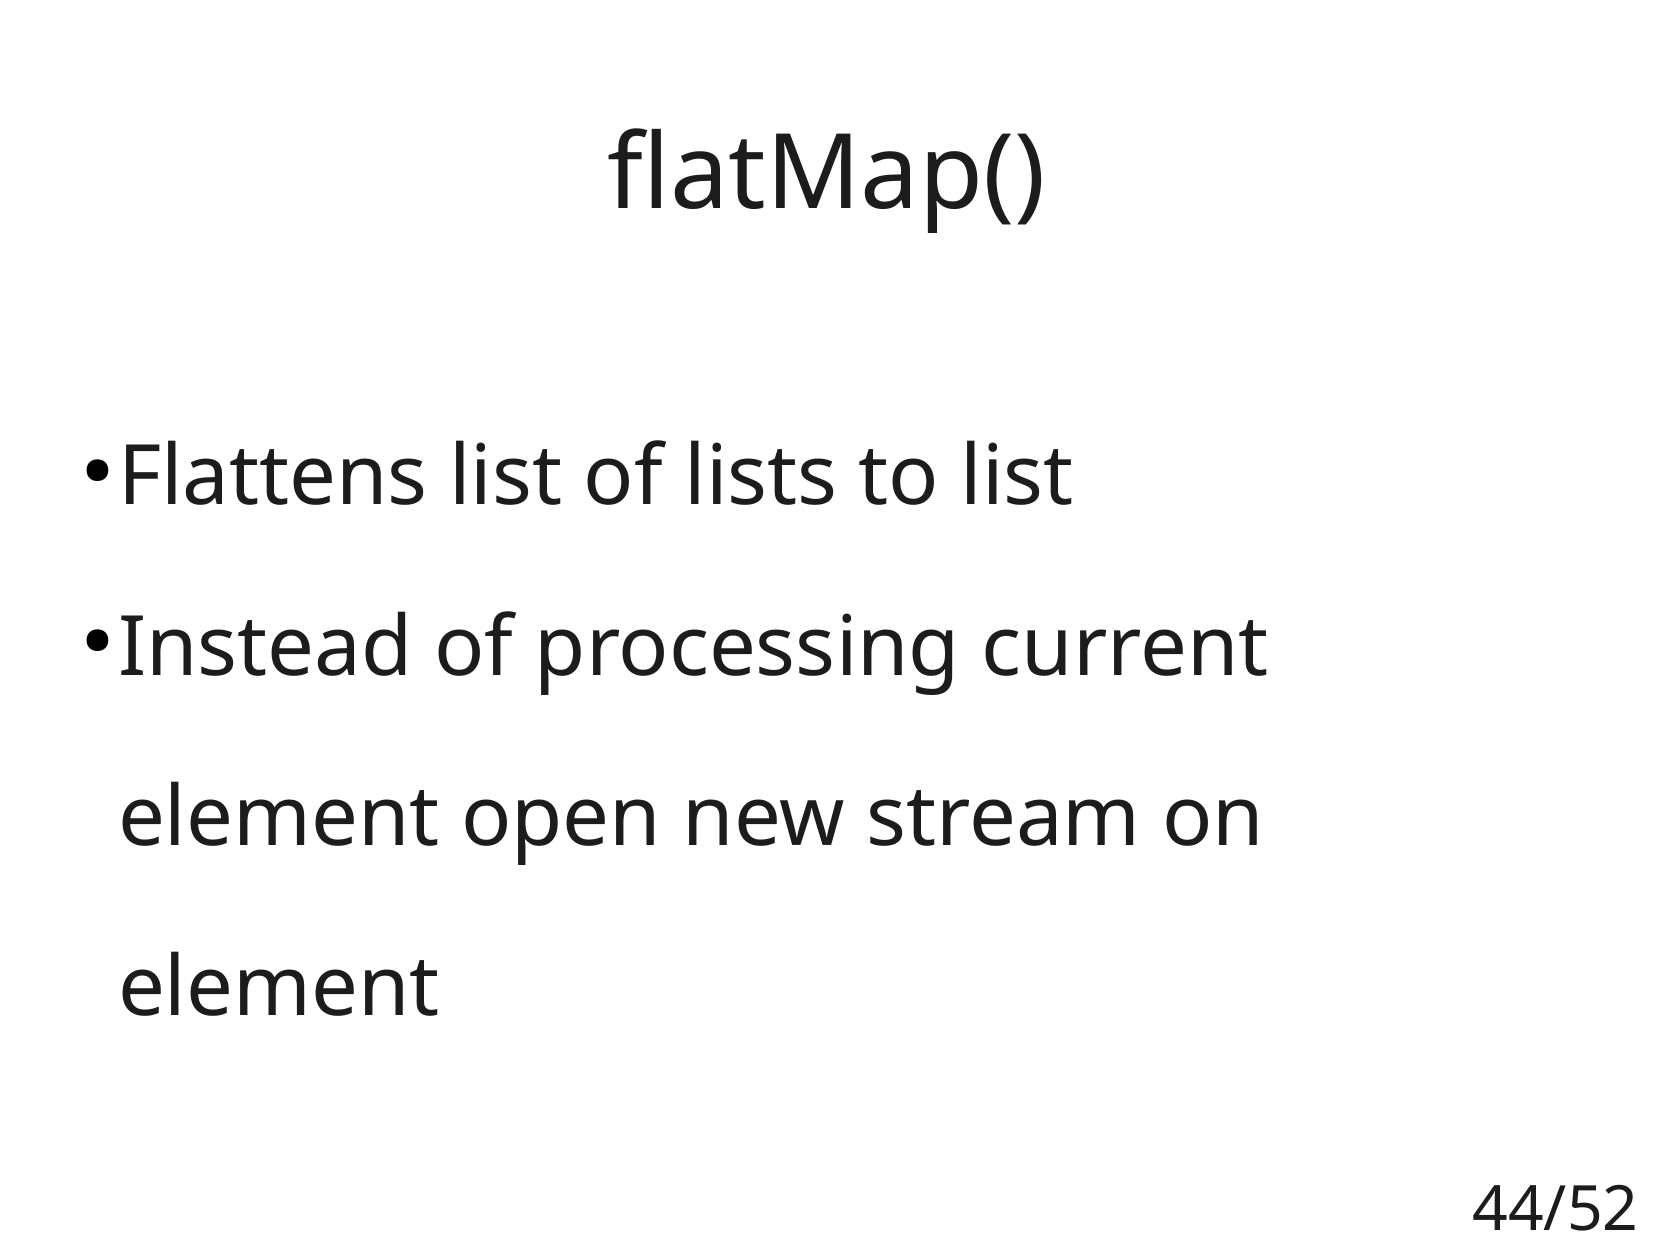

# flatMap()
Flattens list of lists to list
Instead of processing current element open new stream on element